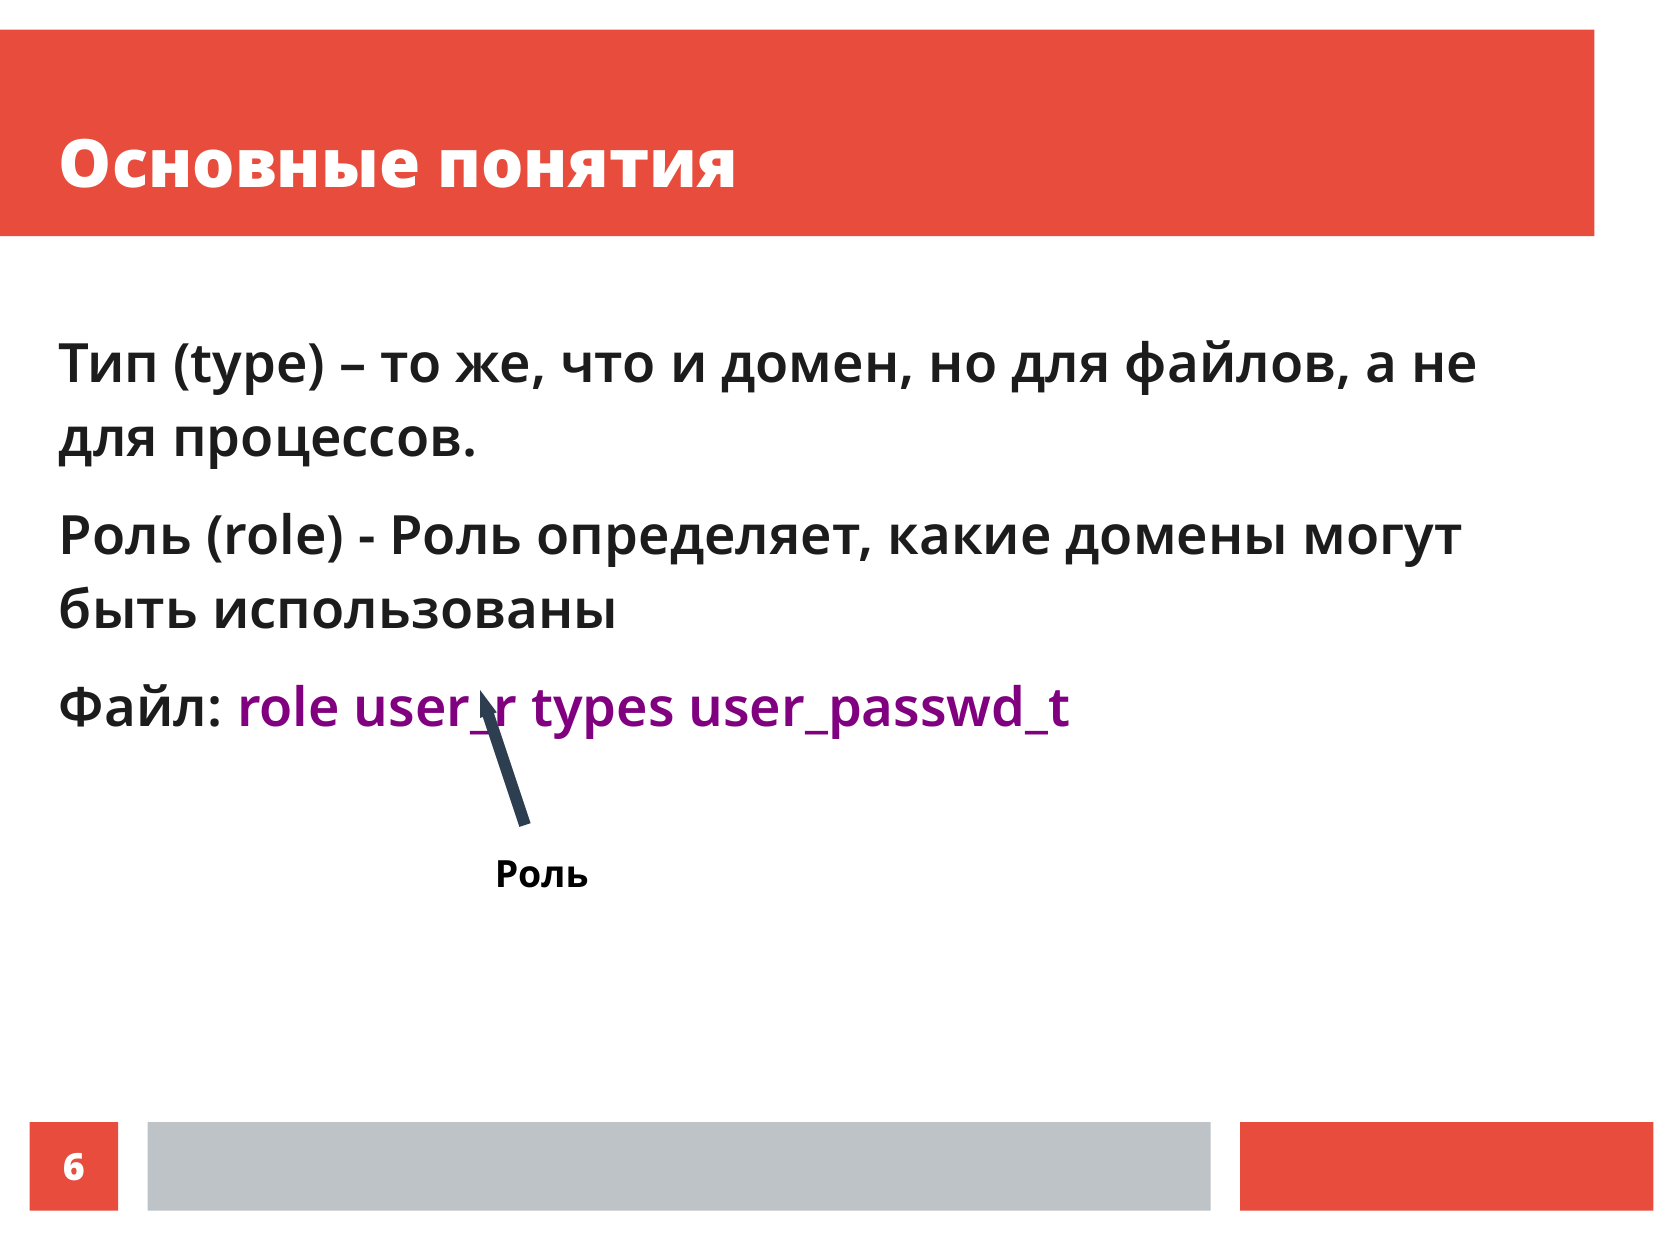

# Основные понятия
Тип (type) – то же, что и домен, но для файлов, а не для процессов.
Роль (role) - Роль определяет, какие домены могут быть использованы
Файл: role user_r types user_passwd_t
Роль
6